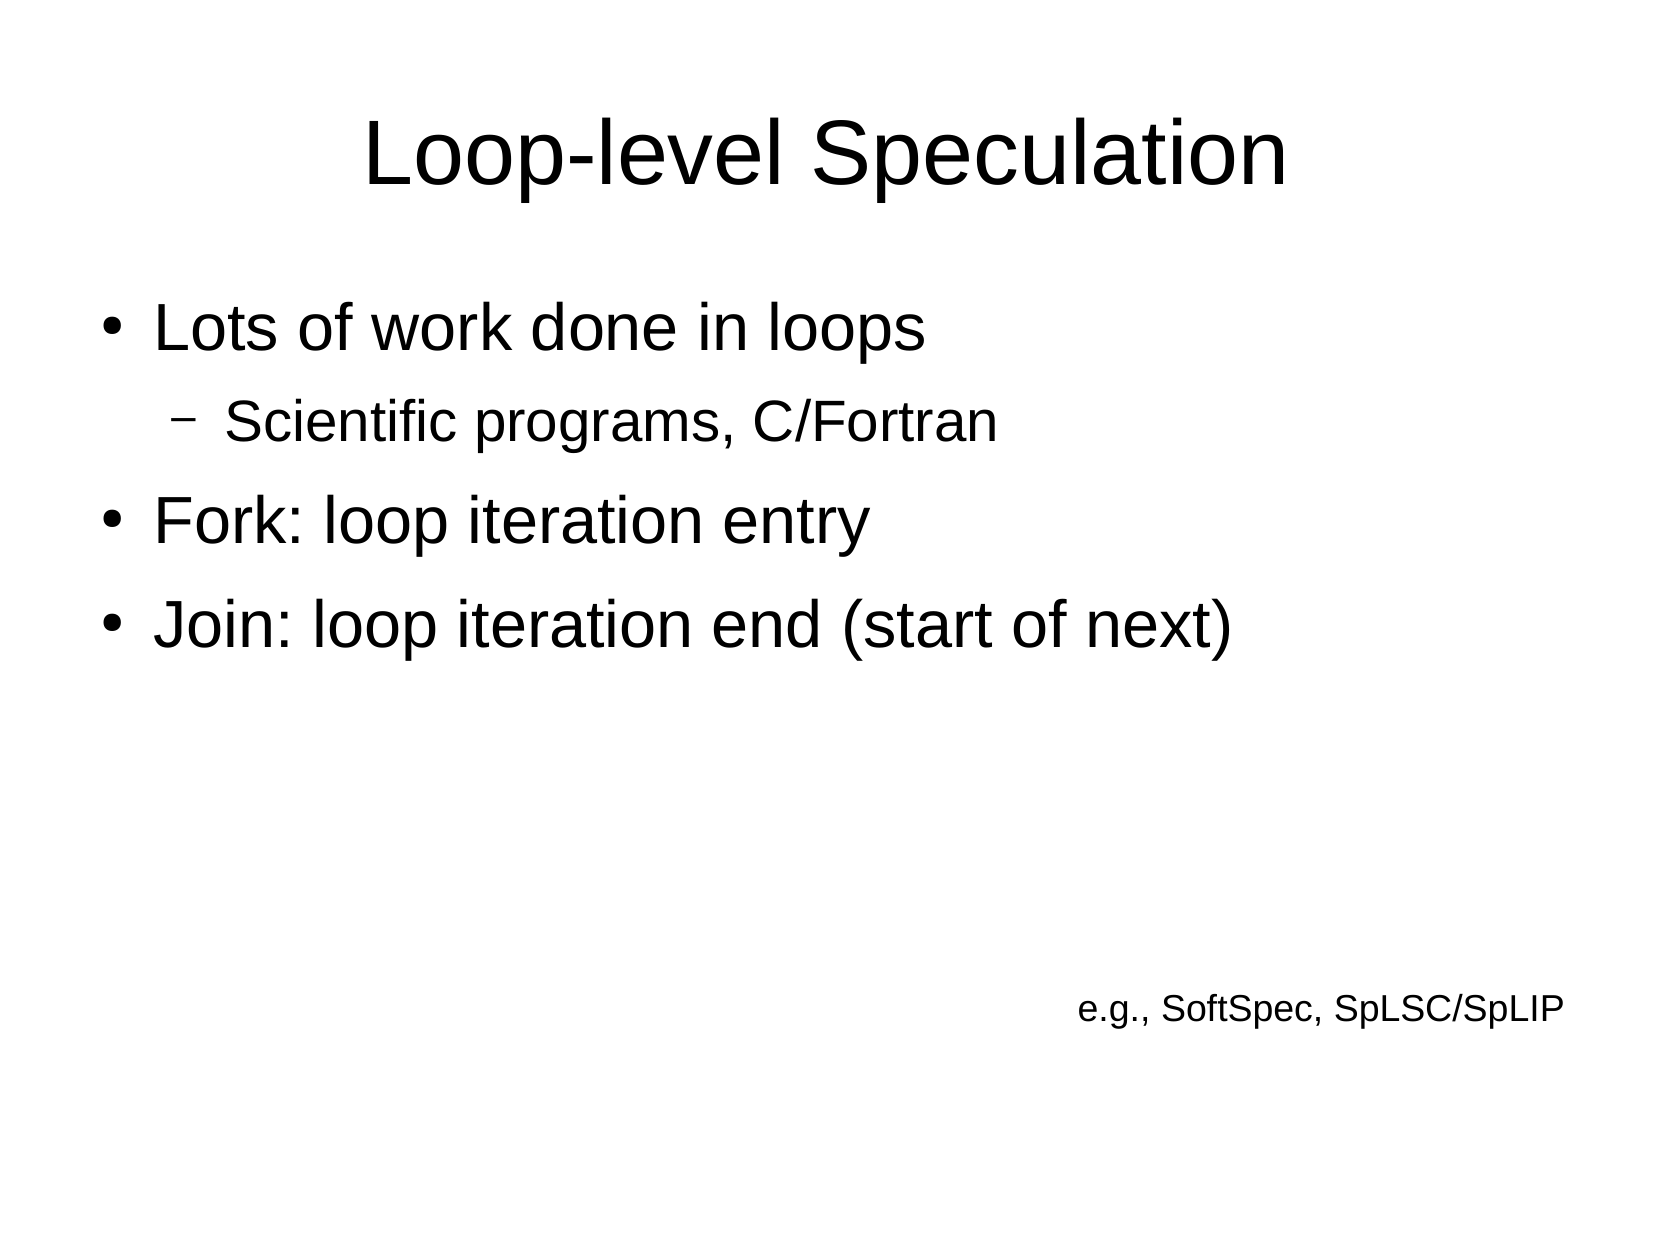

# Loop-level Speculation
Lots of work done in loops
Scientific programs, C/Fortran
Fork: loop iteration entry
Join: loop iteration end (start of next)
e.g., SoftSpec, SpLSC/SpLIP